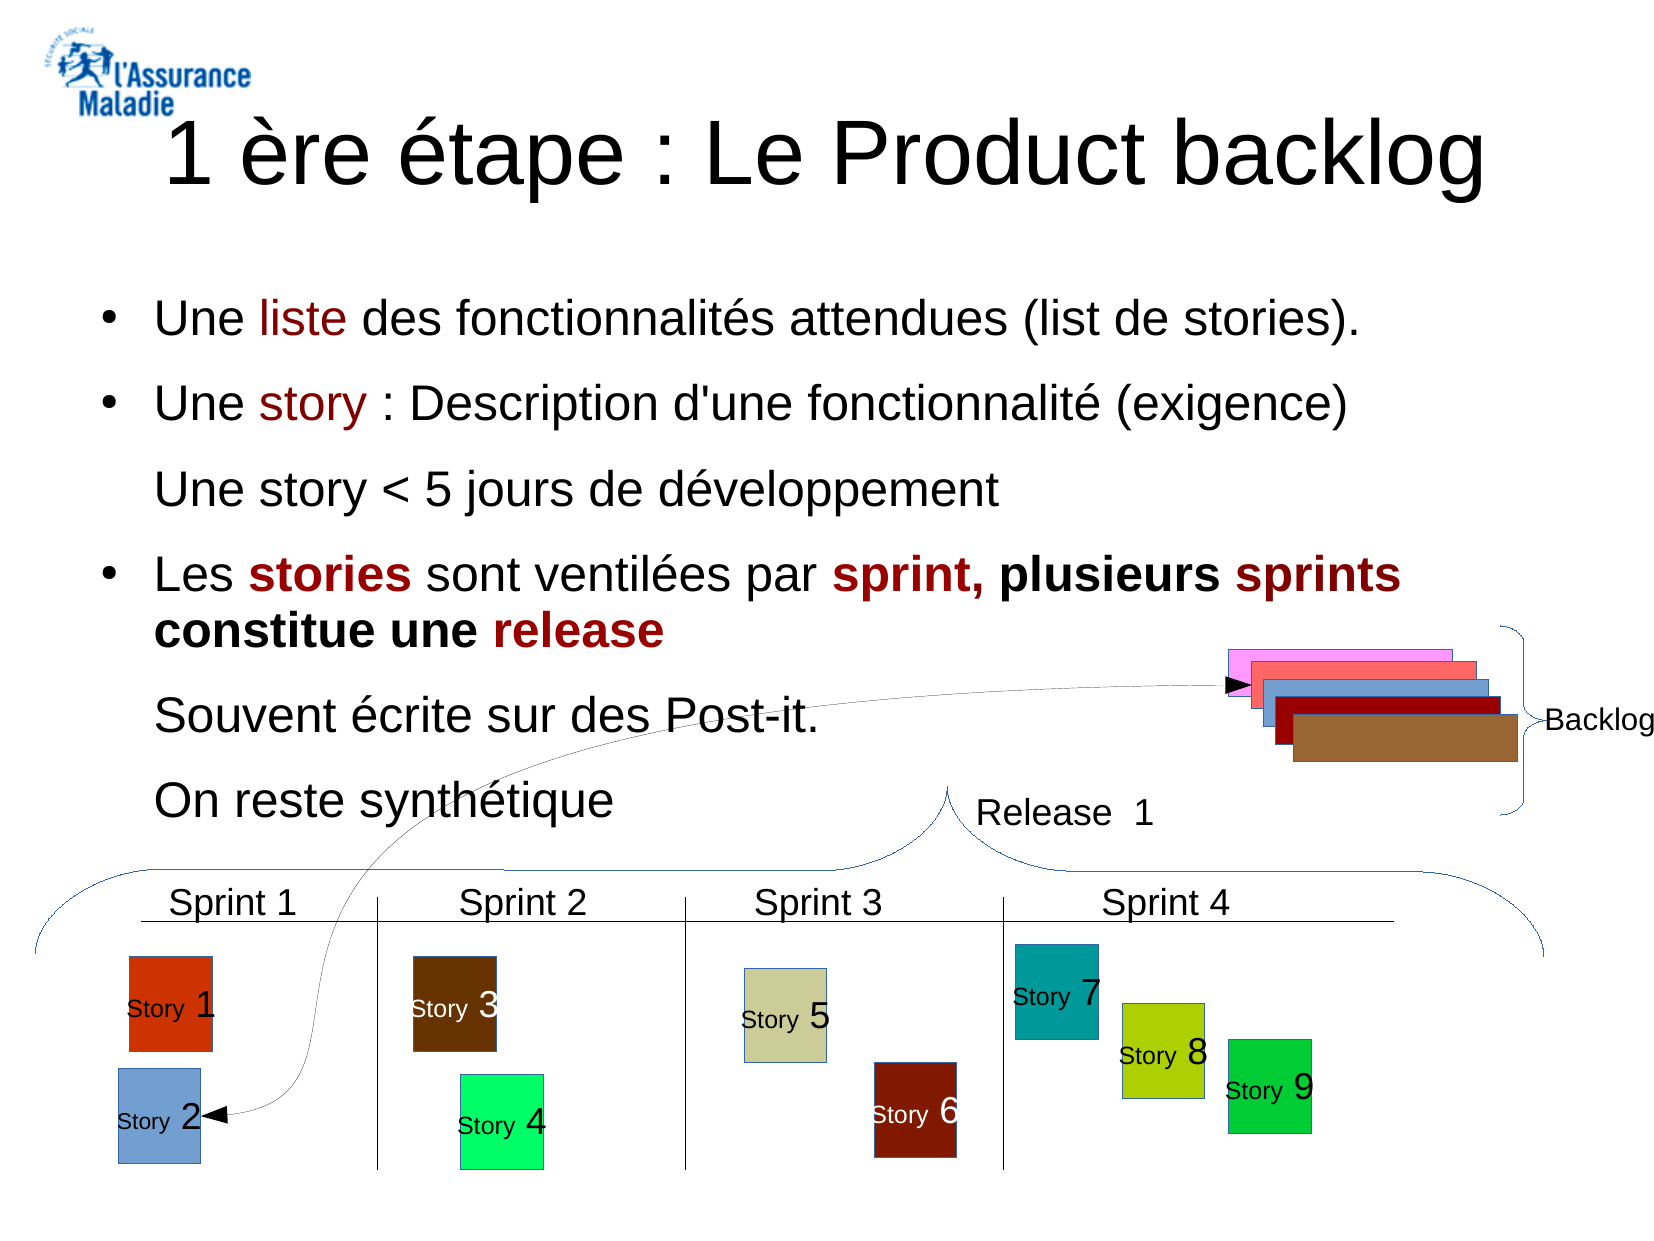

# 1 ère étape : Le Product backlog
Une liste des fonctionnalités attendues (list de stories).
Une story : Description d'une fonctionnalité (exigence)
Une story < 5 jours de développement
Les stories sont ventilées par sprint, plusieurs sprints constitue une release
Souvent écrite sur des Post-it.
On reste synthétique
Backlog
Release 1
Sprint 1
Sprint 2
Sprint 3
Sprint 4
Story 7
Story 1
Story 3
Story 5
Story 8
Story 9
Story 6
Story 2
Story 4